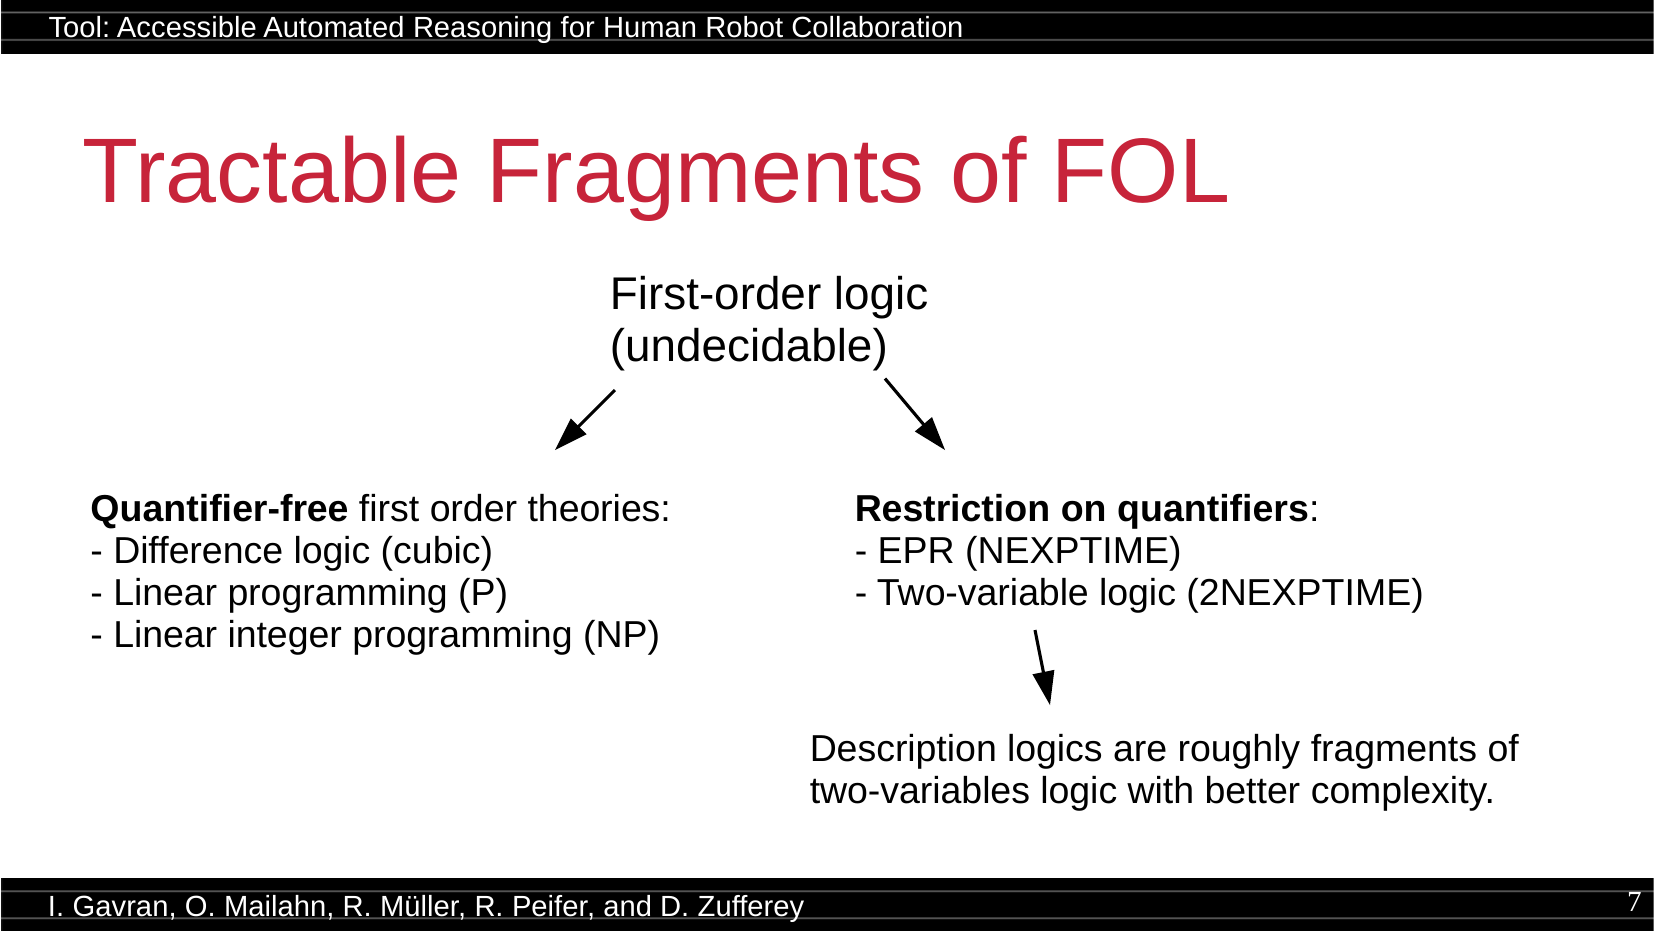

Tool: Accessible Automated Reasoning for Human Robot Collaboration
# Tractable Fragments of FOL
First-order logic
(undecidable)
Quantifier-free first order theories:
- Difference logic (cubic)
- Linear programming (P)
- Linear integer programming (NP)
Restriction on quantifiers:
- EPR (NEXPTIME)
- Two-variable logic (2NEXPTIME)
Description logics are roughly fragments of two-variables logic with better complexity.
I. Gavran, O. Mailahn, R. Müller, R. Peifer, and D. Zufferey